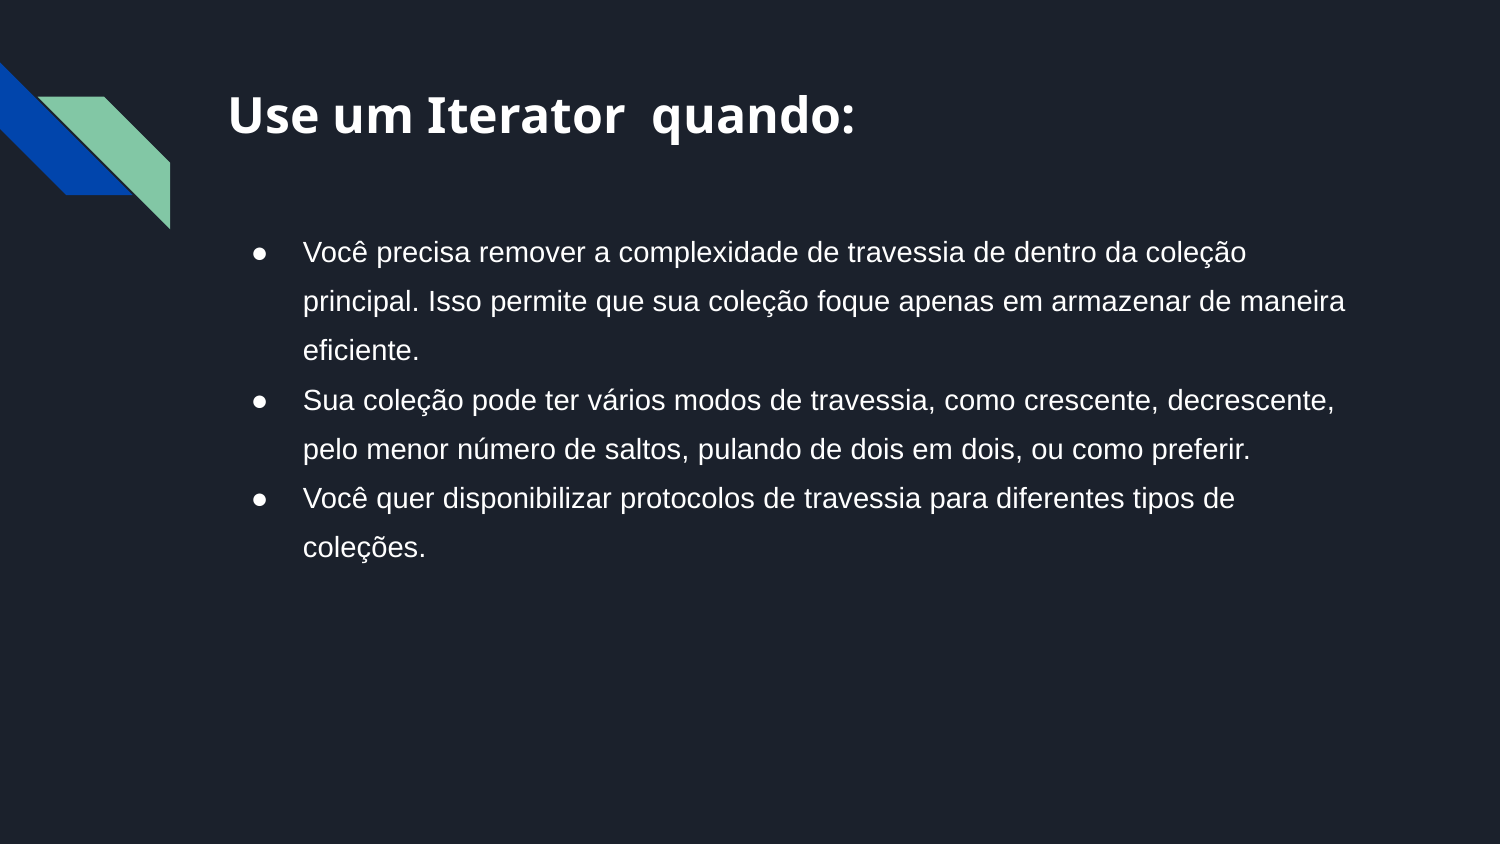

# Use um Iterator quando:
Você precisa remover a complexidade de travessia de dentro da coleção principal. Isso permite que sua coleção foque apenas em armazenar de maneira eficiente.
Sua coleção pode ter vários modos de travessia, como crescente, decrescente, pelo menor número de saltos, pulando de dois em dois, ou como preferir.
Você quer disponibilizar protocolos de travessia para diferentes tipos de coleções.